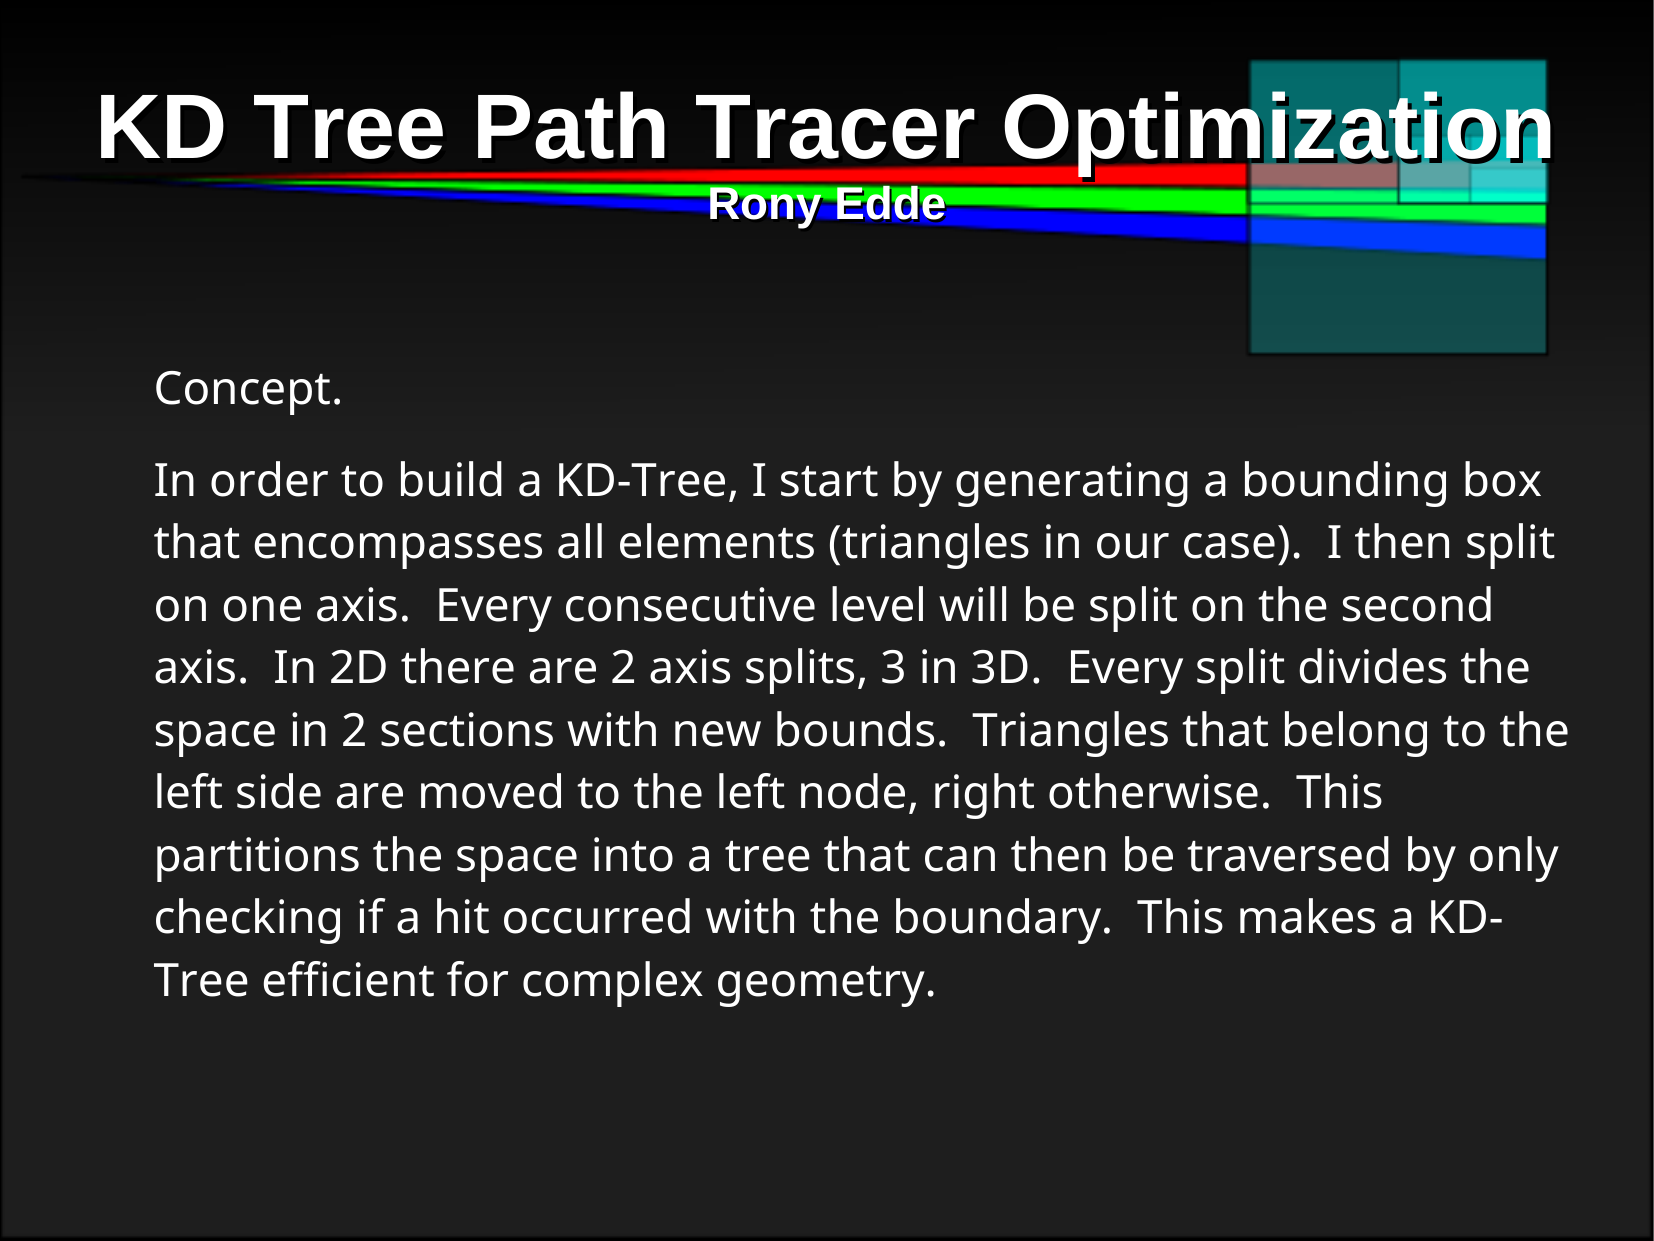

KD Tree Path Tracer Optimization
Rony Edde
# Concept.
In order to build a KD-Tree, I start by generating a bounding box that encompasses all elements (triangles in our case). I then split on one axis. Every consecutive level will be split on the second axis. In 2D there are 2 axis splits, 3 in 3D. Every split divides the space in 2 sections with new bounds. Triangles that belong to the left side are moved to the left node, right otherwise. This partitions the space into a tree that can then be traversed by only checking if a hit occurred with the boundary. This makes a KD-Tree efficient for complex geometry.